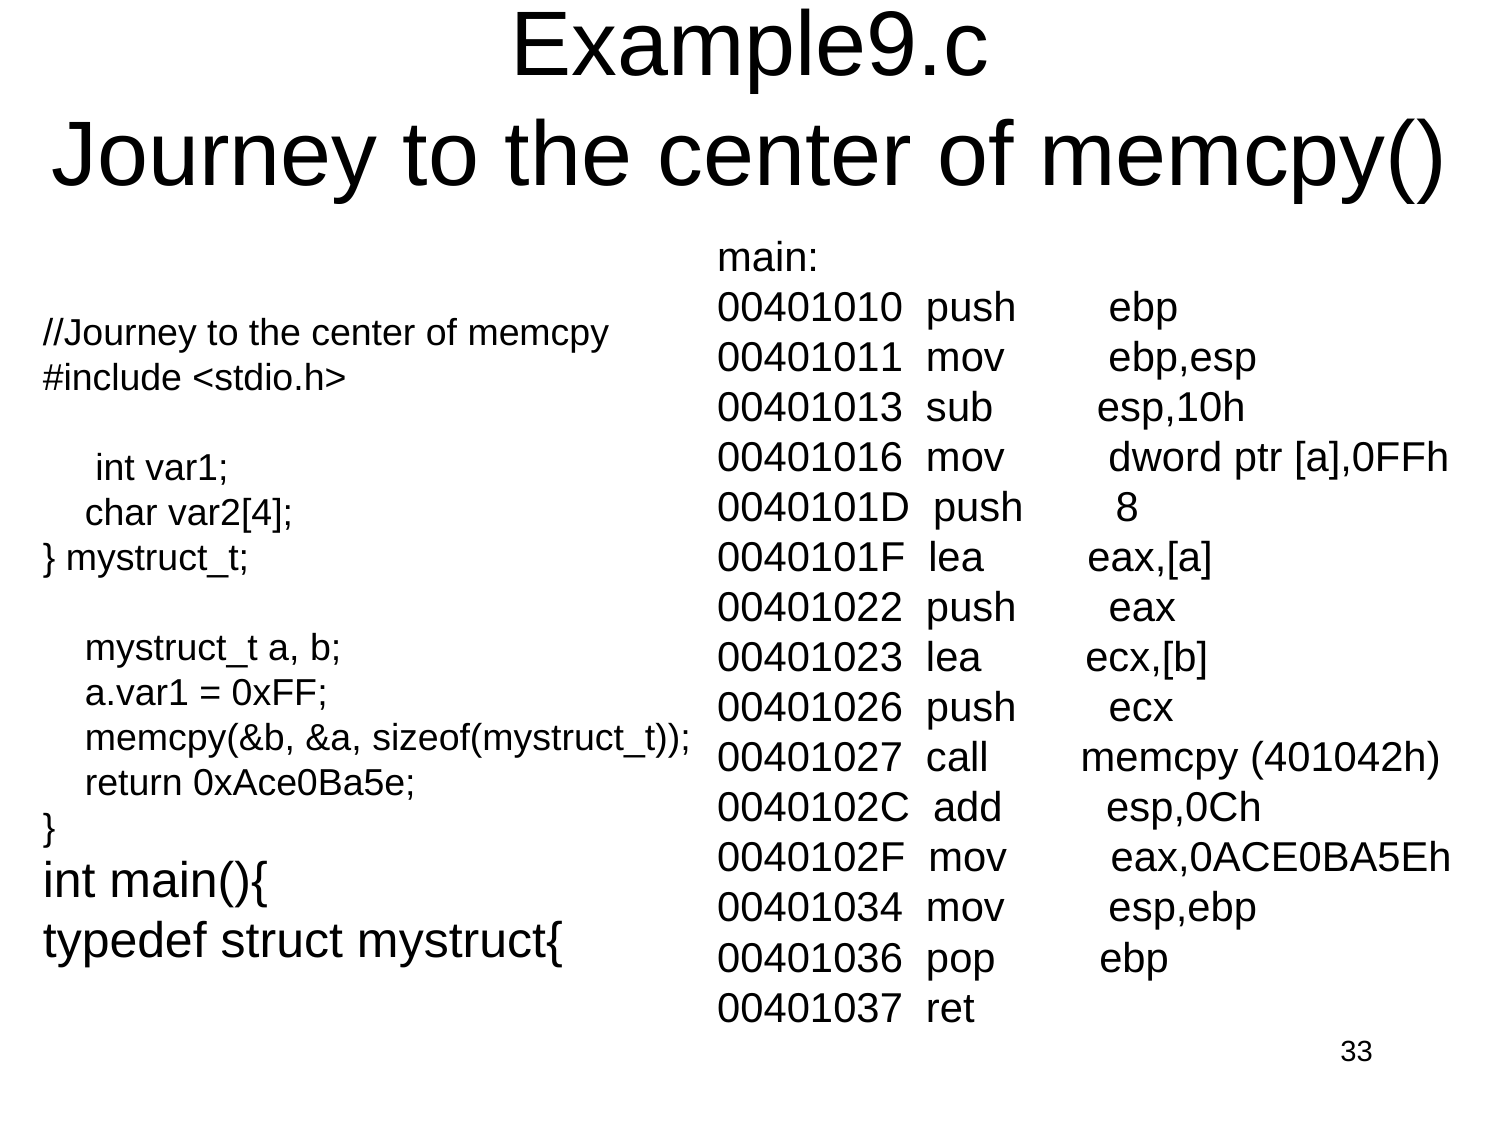

# Example9.c Journey to the center of memcpy()
main:
00401010 push ebp
00401011 mov ebp,esp
00401013 sub esp,10h
00401016 mov dword ptr [a],0FFh
0040101D push 8
0040101F lea eax,[a]
00401022 push eax
00401023 lea ecx,[b]
00401026 push ecx
00401027 call memcpy (401042h)
0040102C add esp,0Ch
0040102F mov eax,0ACE0BA5Eh
00401034 mov esp,ebp
00401036 pop ebp
00401037 ret
//Journey to the center of memcpy
#include <stdio.h>
 int var1;
 char var2[4];
} mystruct_t;
 mystruct_t a, b;
 a.var1 = 0xFF;
 memcpy(&b, &a, sizeof(mystruct_t));
 return 0xAce0Ba5e;
}
int main(){
typedef struct mystruct{